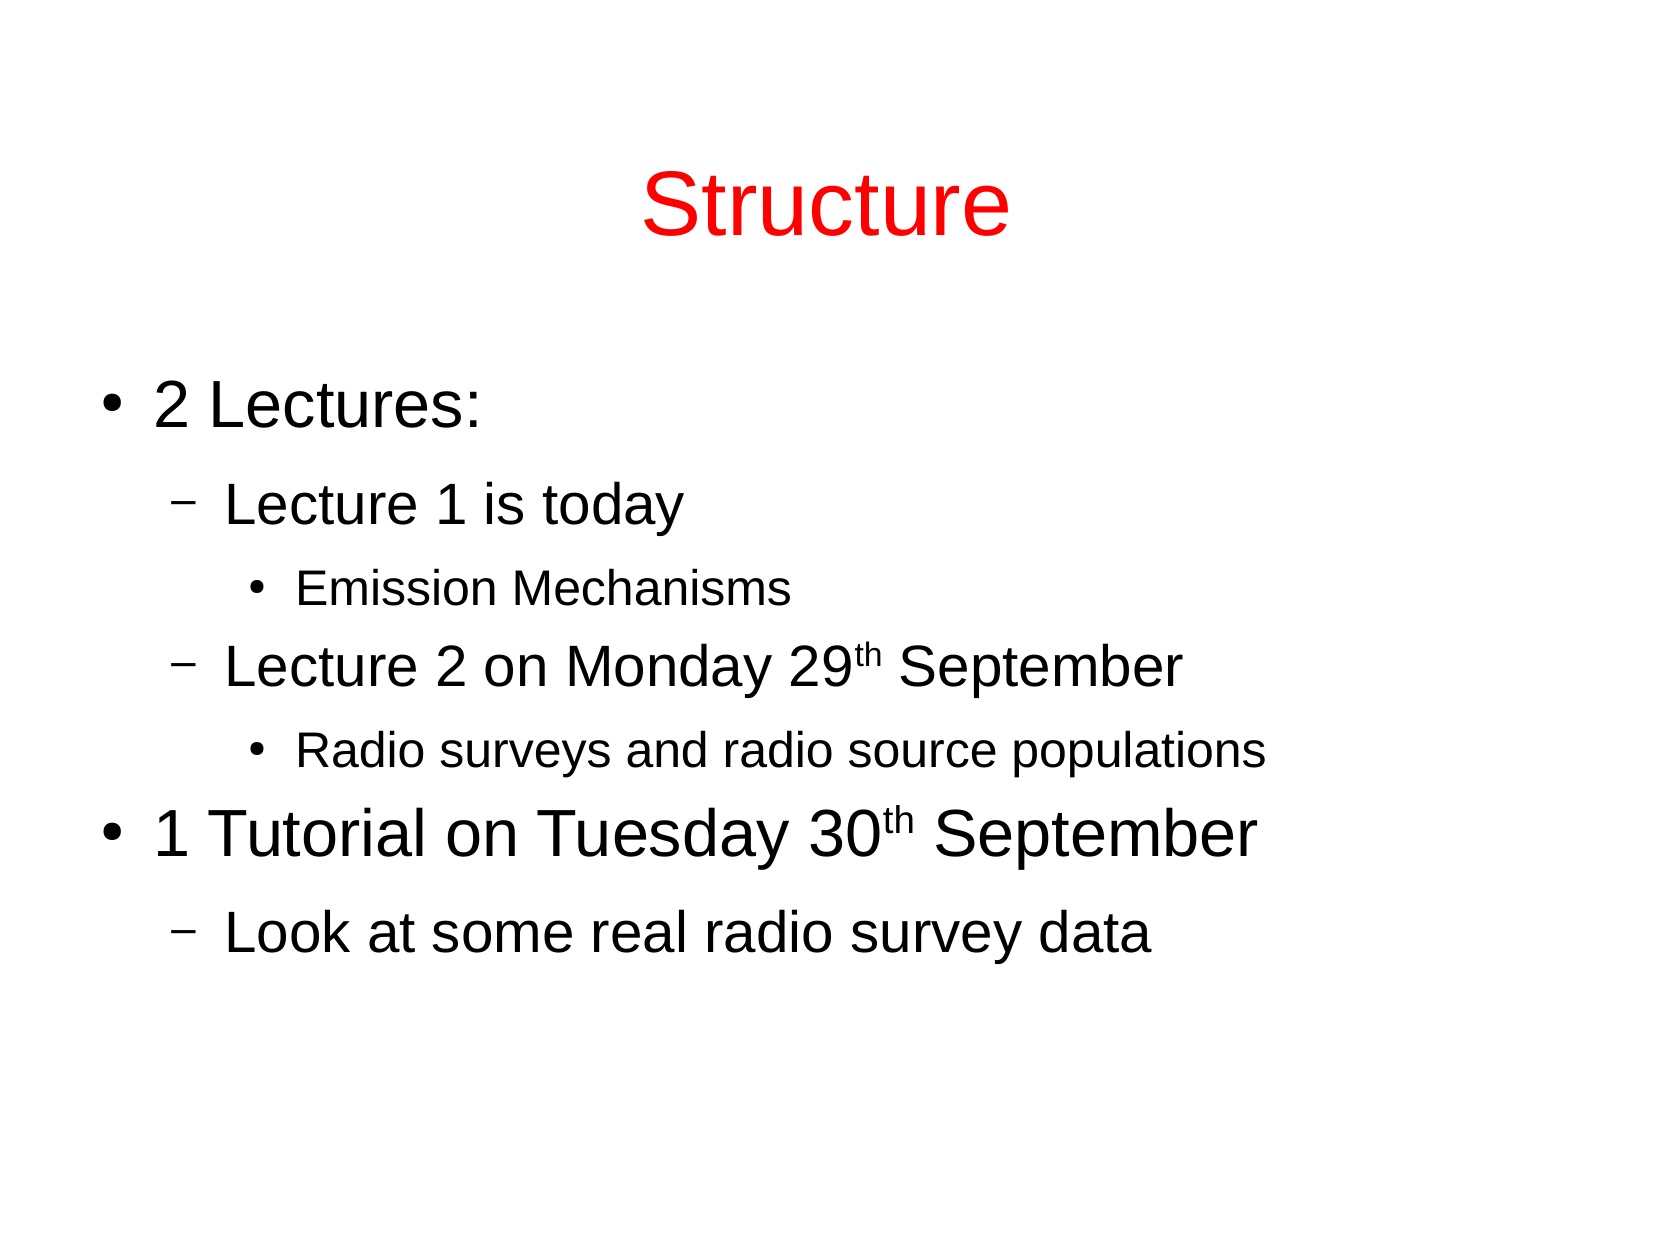

# Structure
2 Lectures:
Lecture 1 is today
Emission Mechanisms
Lecture 2 on Monday 29th September
Radio surveys and radio source populations
1 Tutorial on Tuesday 30th September
Look at some real radio survey data